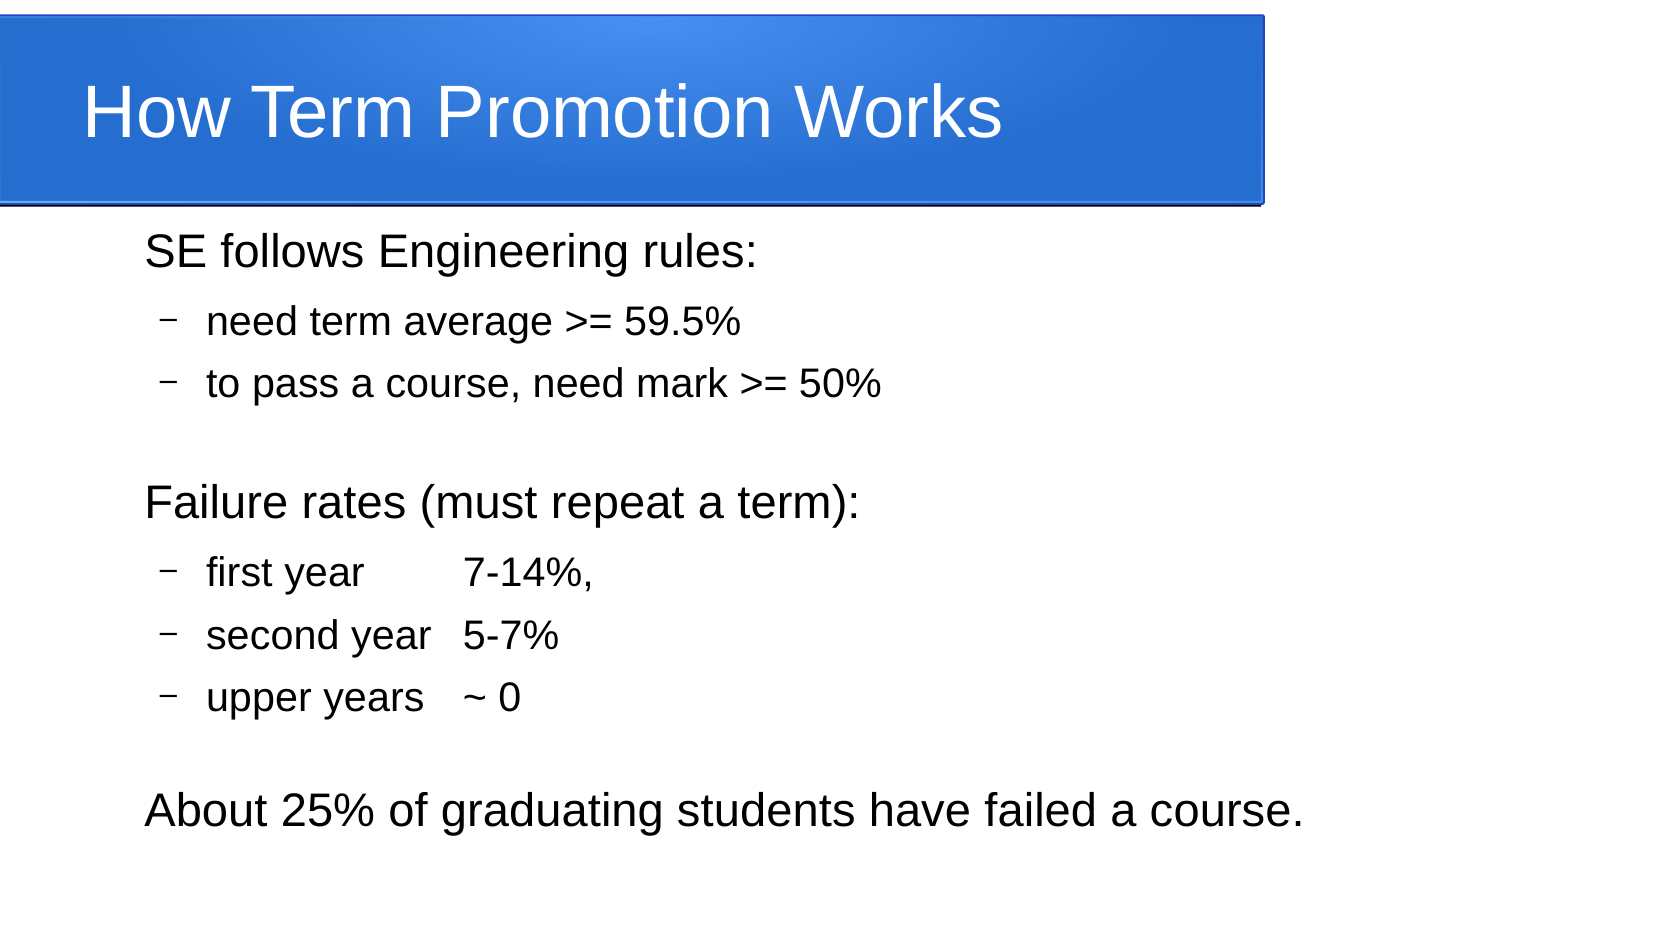

# How Term Promotion Works
SE follows Engineering rules:
need term average >= 59.5%
to pass a course, need mark >= 50%
Failure rates (must repeat a term):
first year 					 	7-14%,
second year 	5-7%
upper years 	~ 0
About 25% of graduating students have failed a course.